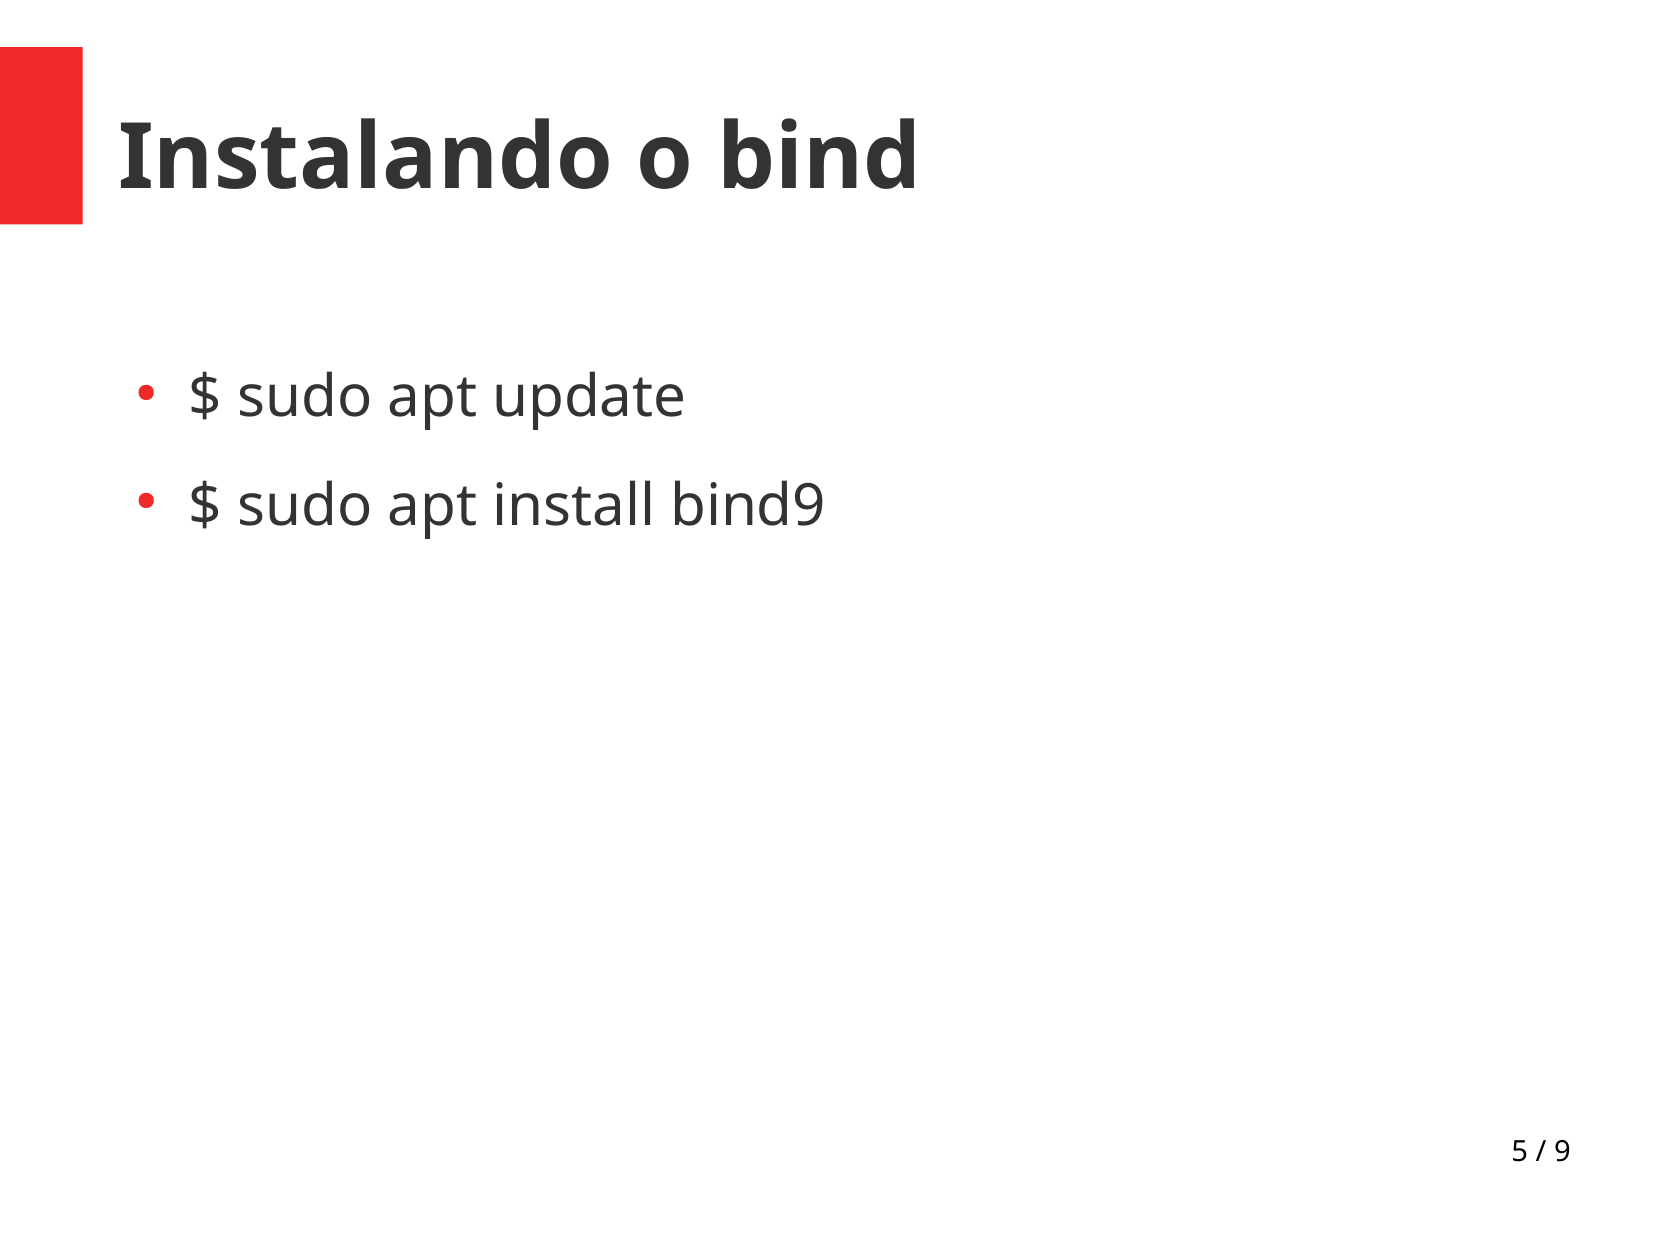

# Instalando o bind
$ sudo apt update
$ sudo apt install bind9
5